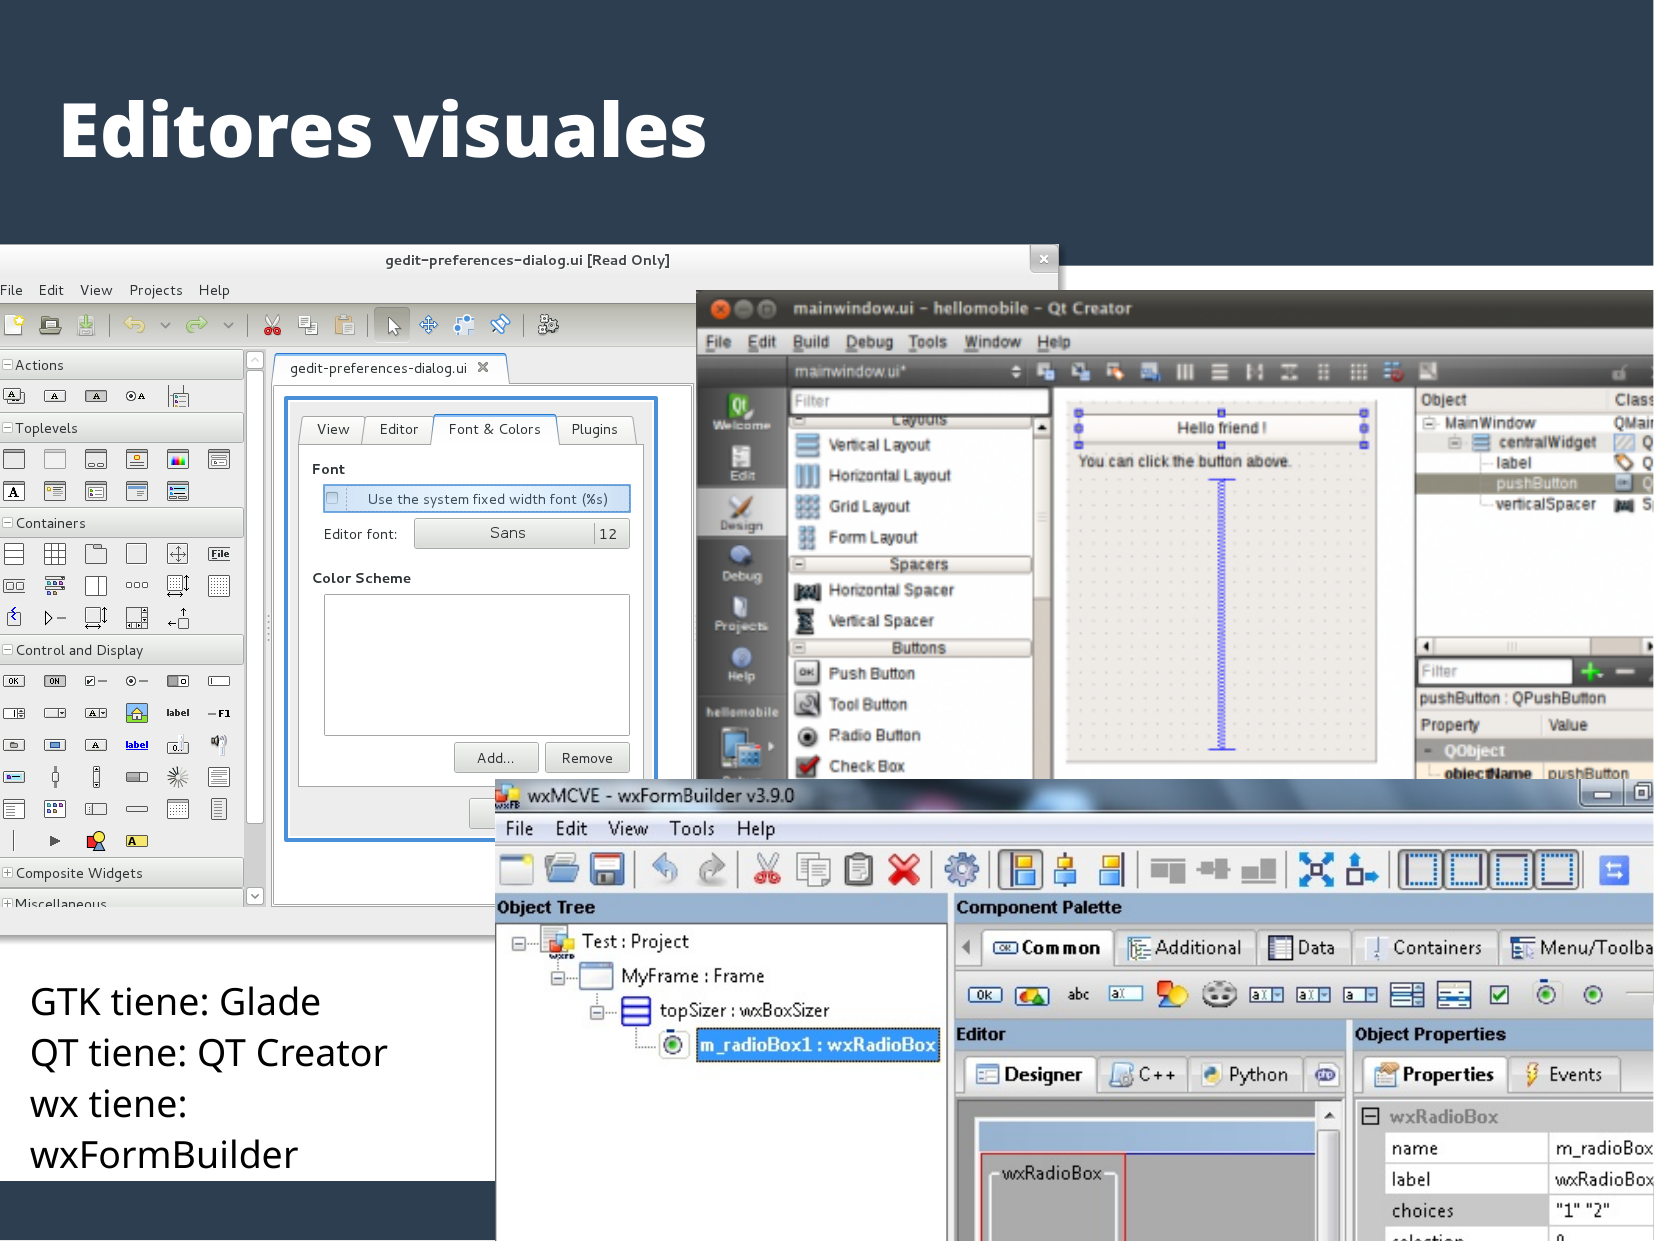

# Editores visuales
GTK tiene: Glade
QT tiene: QT Creator
wx tiene: wxFormBuilder
8